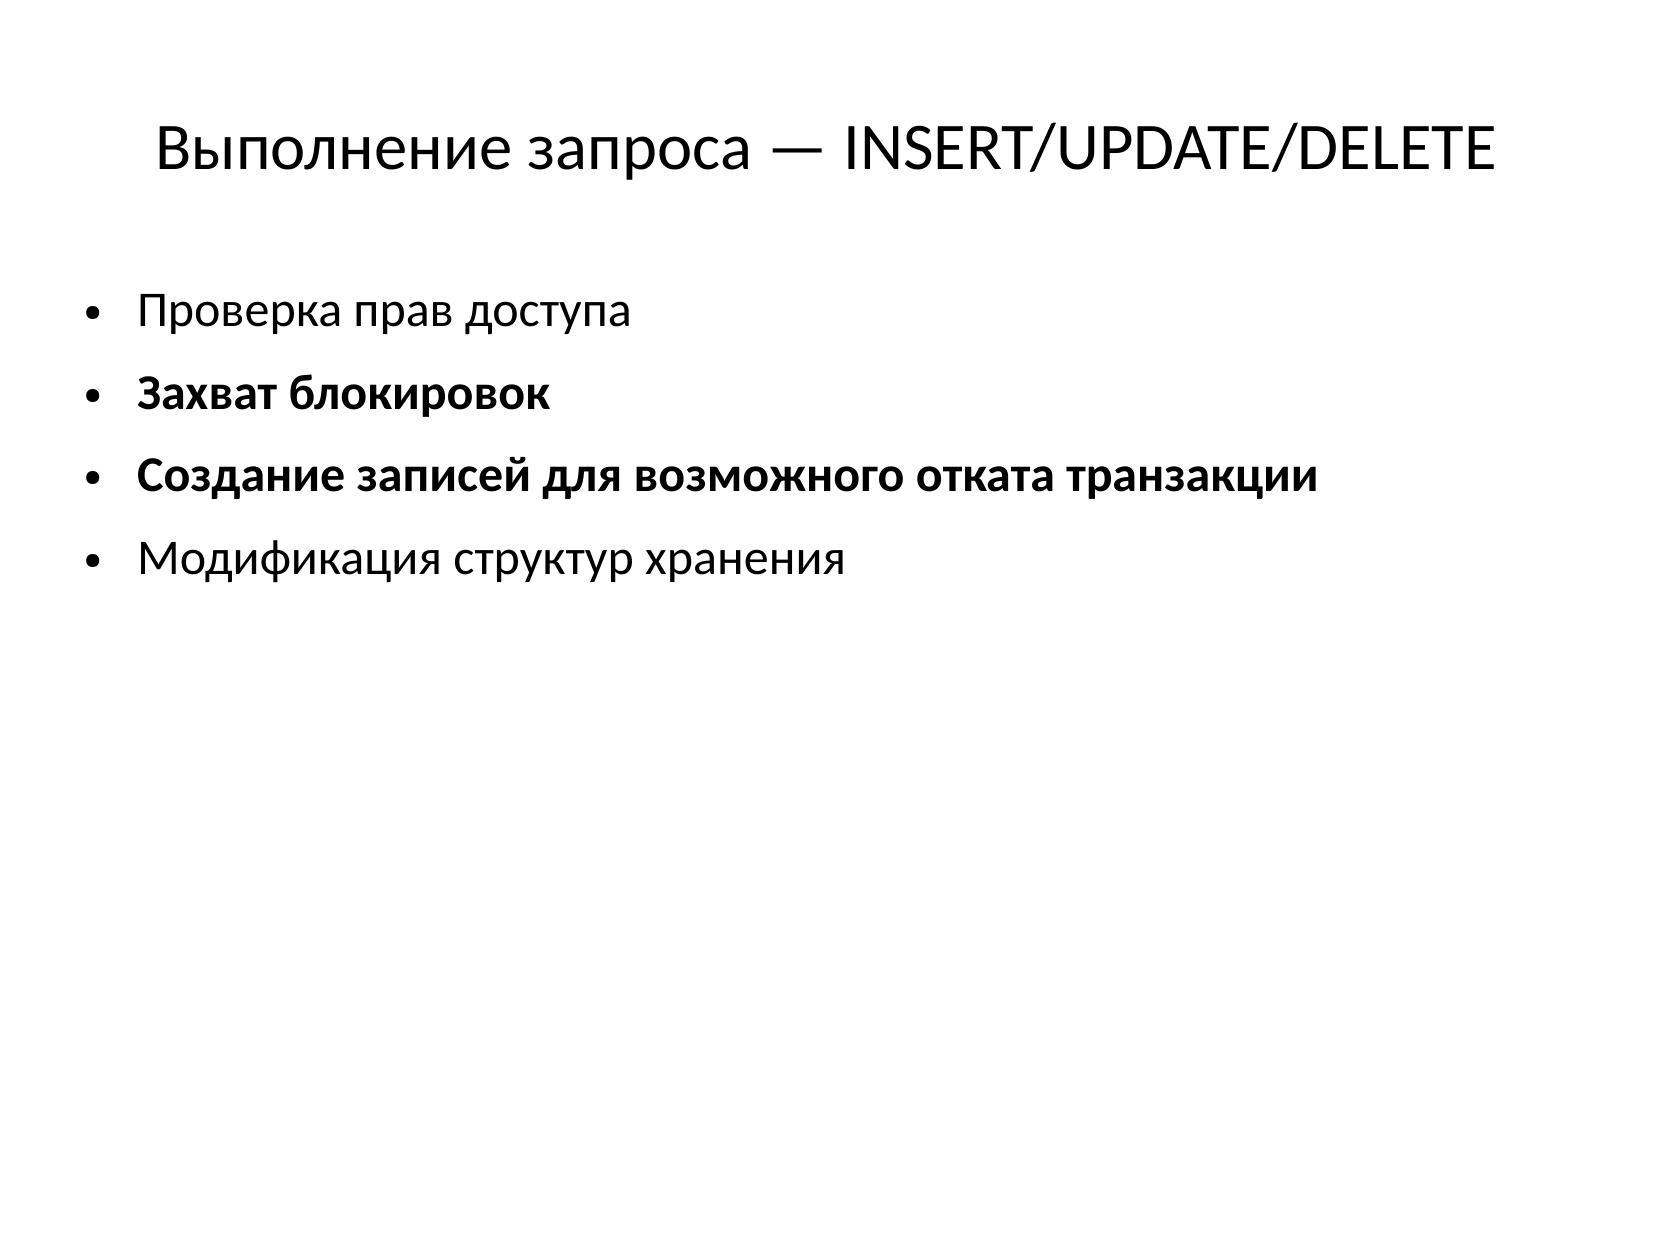

# Выполнение запроса — INSERT/UPDATE/DELETE
Проверка прав доступа
Захват блокировок
Создание записей для возможного отката транзакции
Модификация структур хранения